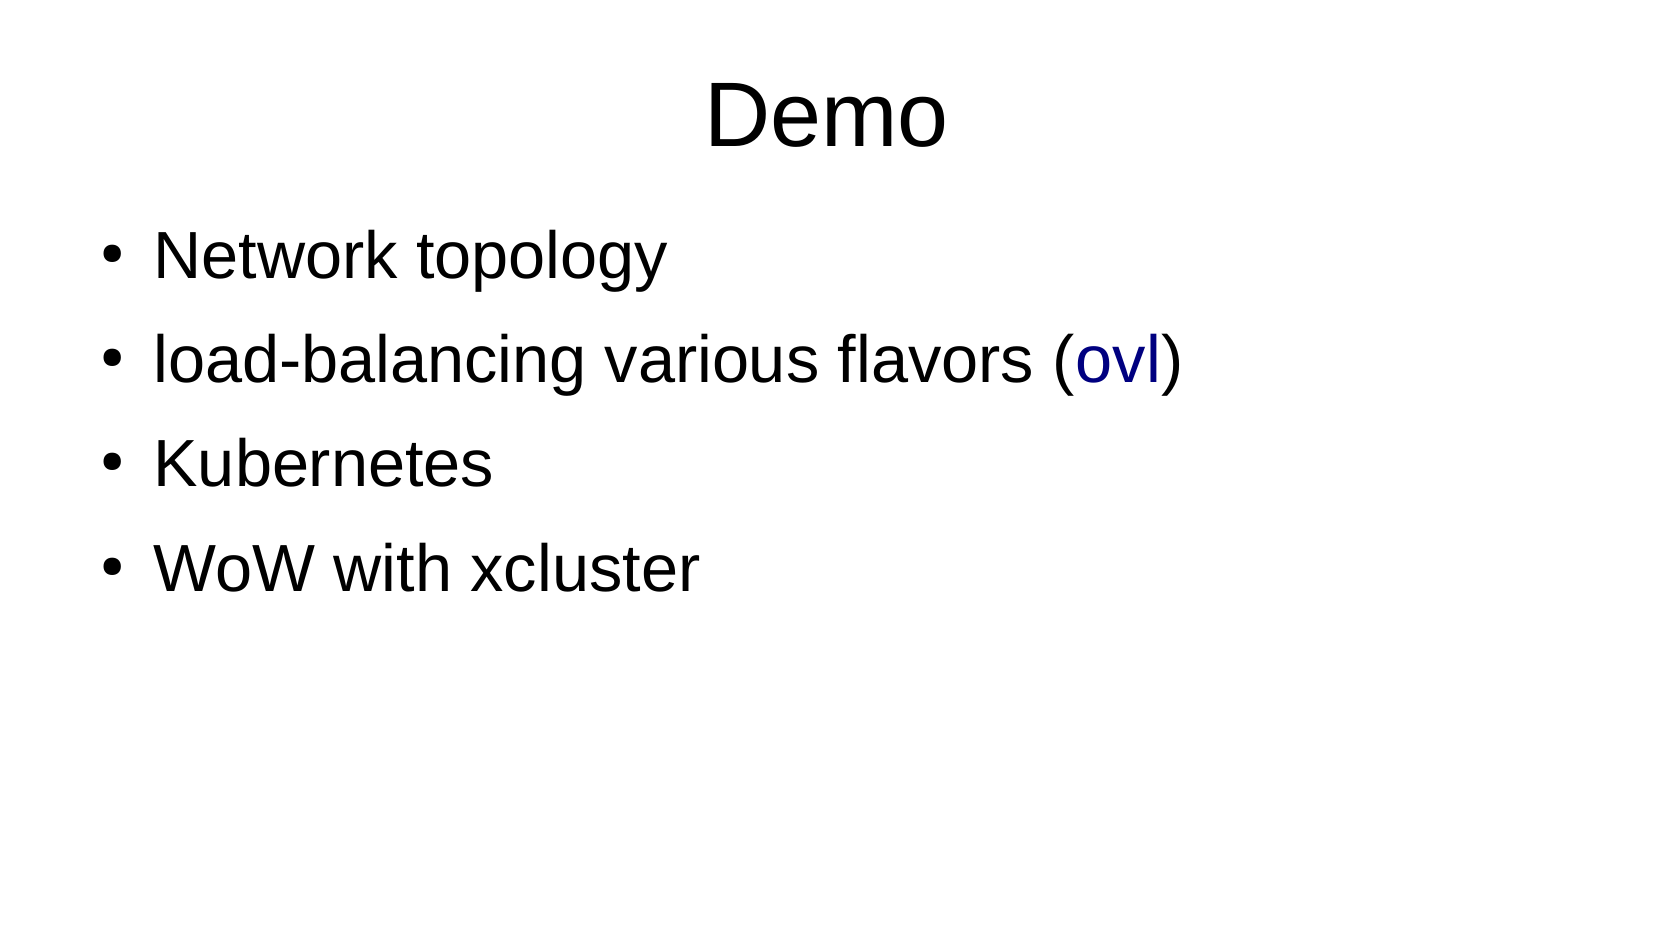

# Demo
Network topology
load-balancing various flavors (ovl)
Kubernetes
WoW with xcluster